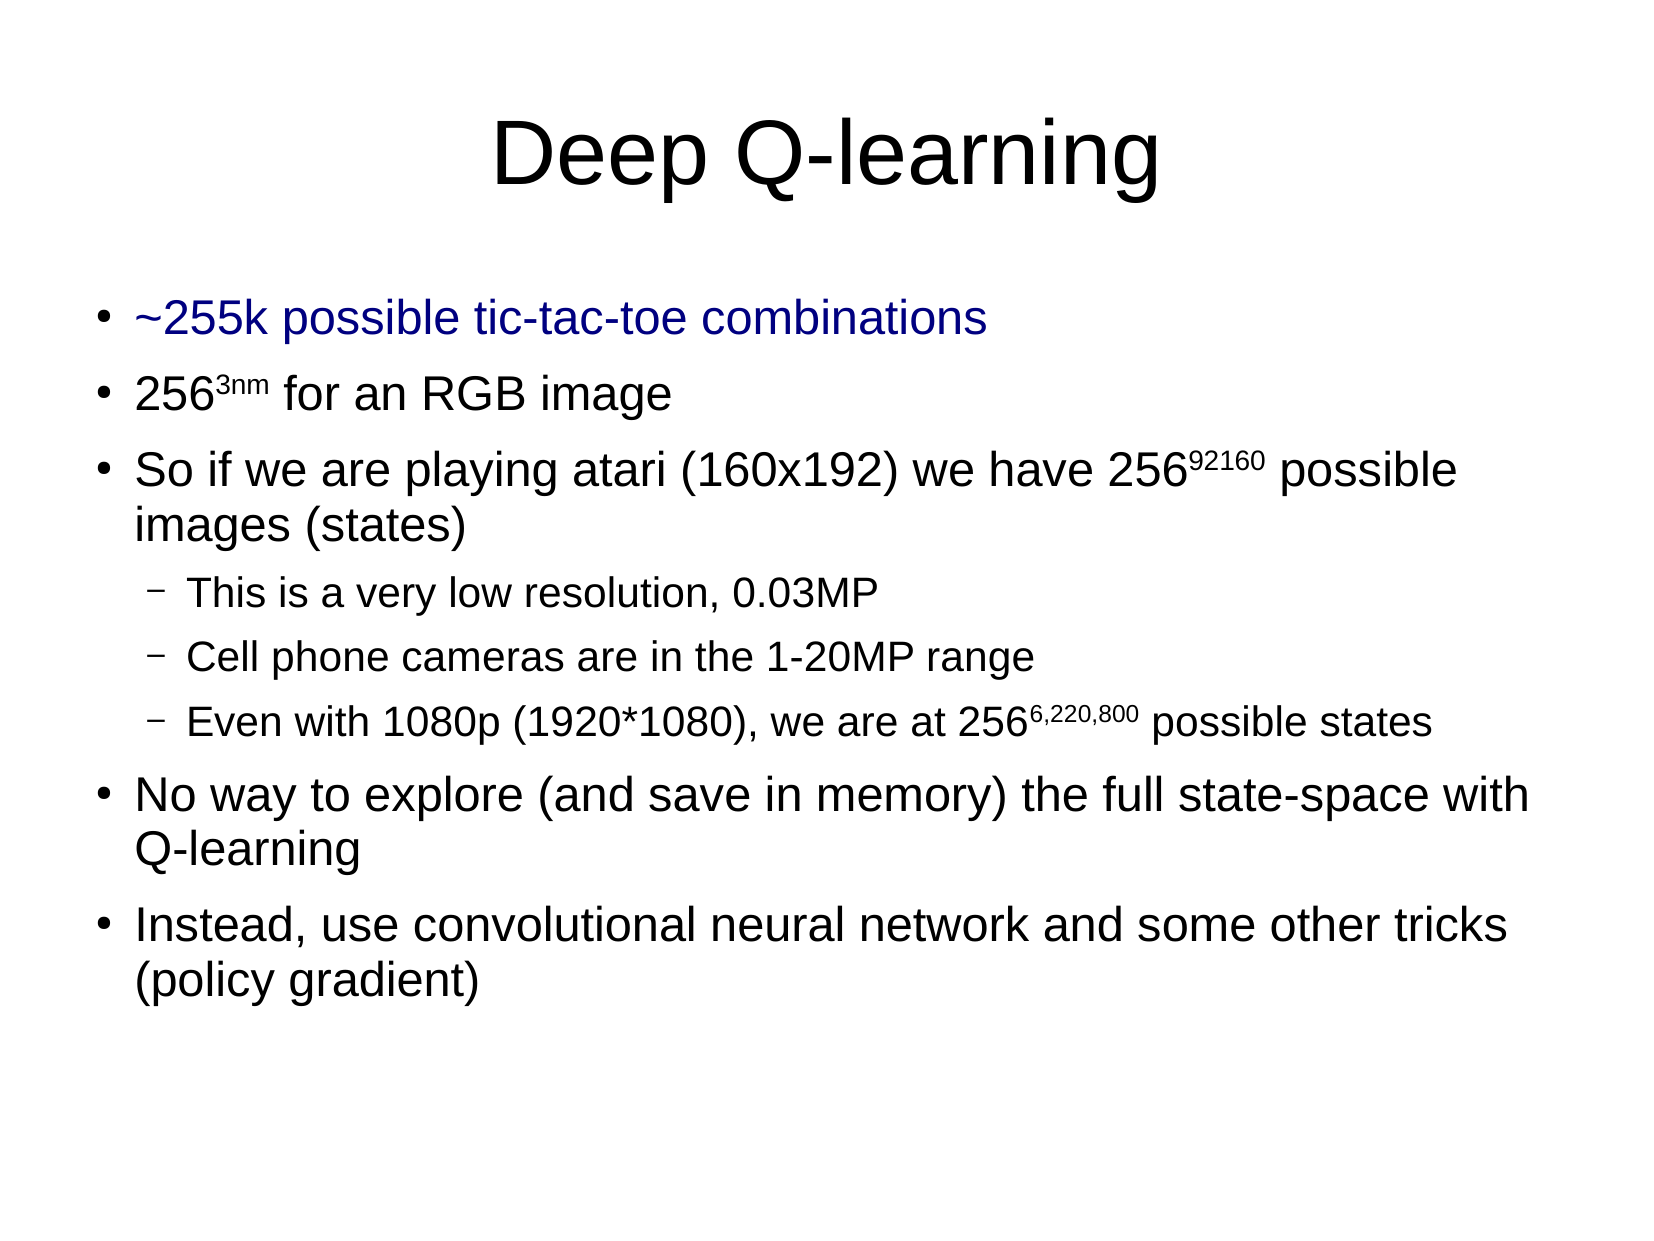

# Deep Q-learning
~255k possible tic-tac-toe combinations
2563nm for an RGB image
So if we are playing atari (160x192) we have 25692160 possible images (states)
This is a very low resolution, 0.03MP
Cell phone cameras are in the 1-20MP range
Even with 1080p (1920*1080), we are at 2566,220,800 possible states
No way to explore (and save in memory) the full state-space with Q-learning
Instead, use convolutional neural network and some other tricks (policy gradient)